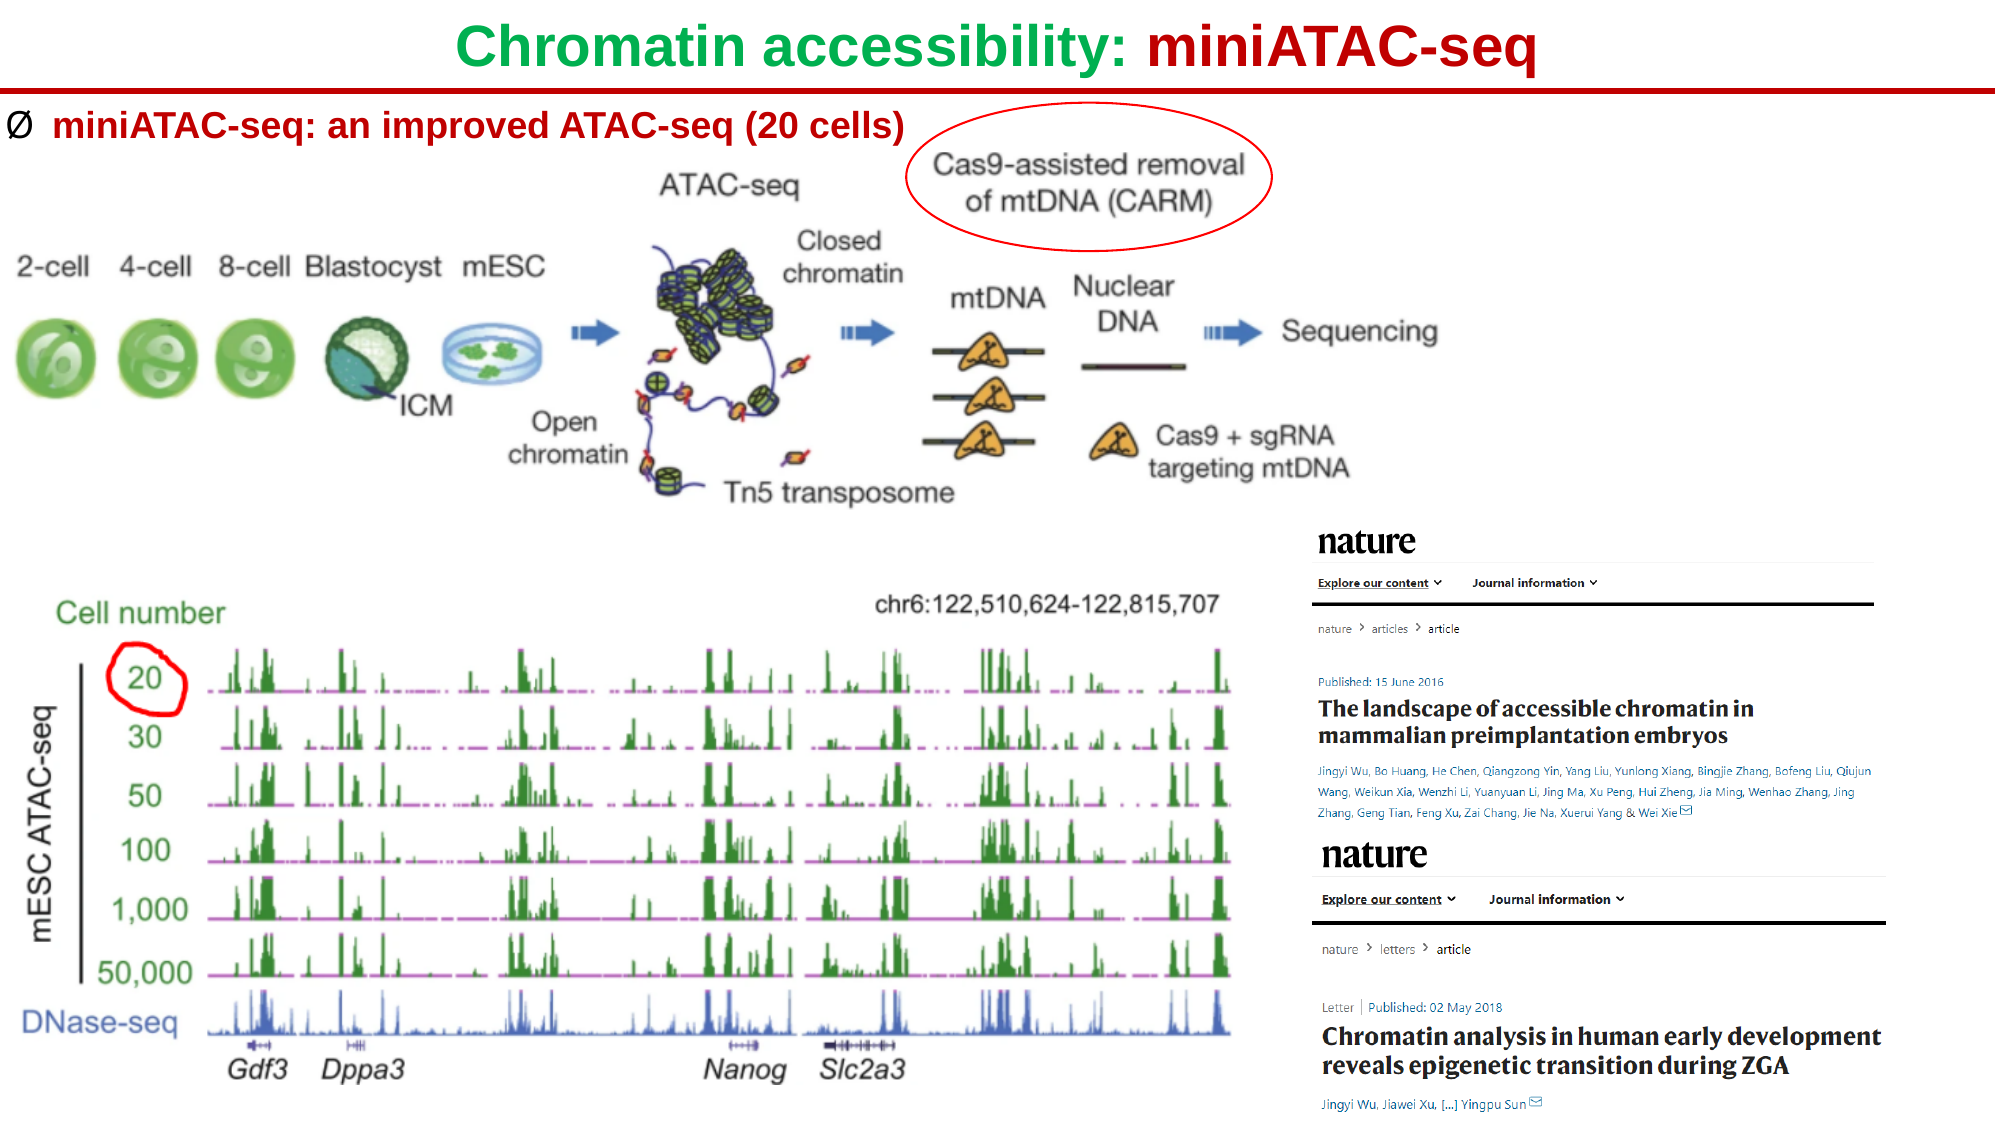

Chromatin accessibility: miniATAC-seq
miniATAC-seq: an improved ATAC-seq (20 cells)